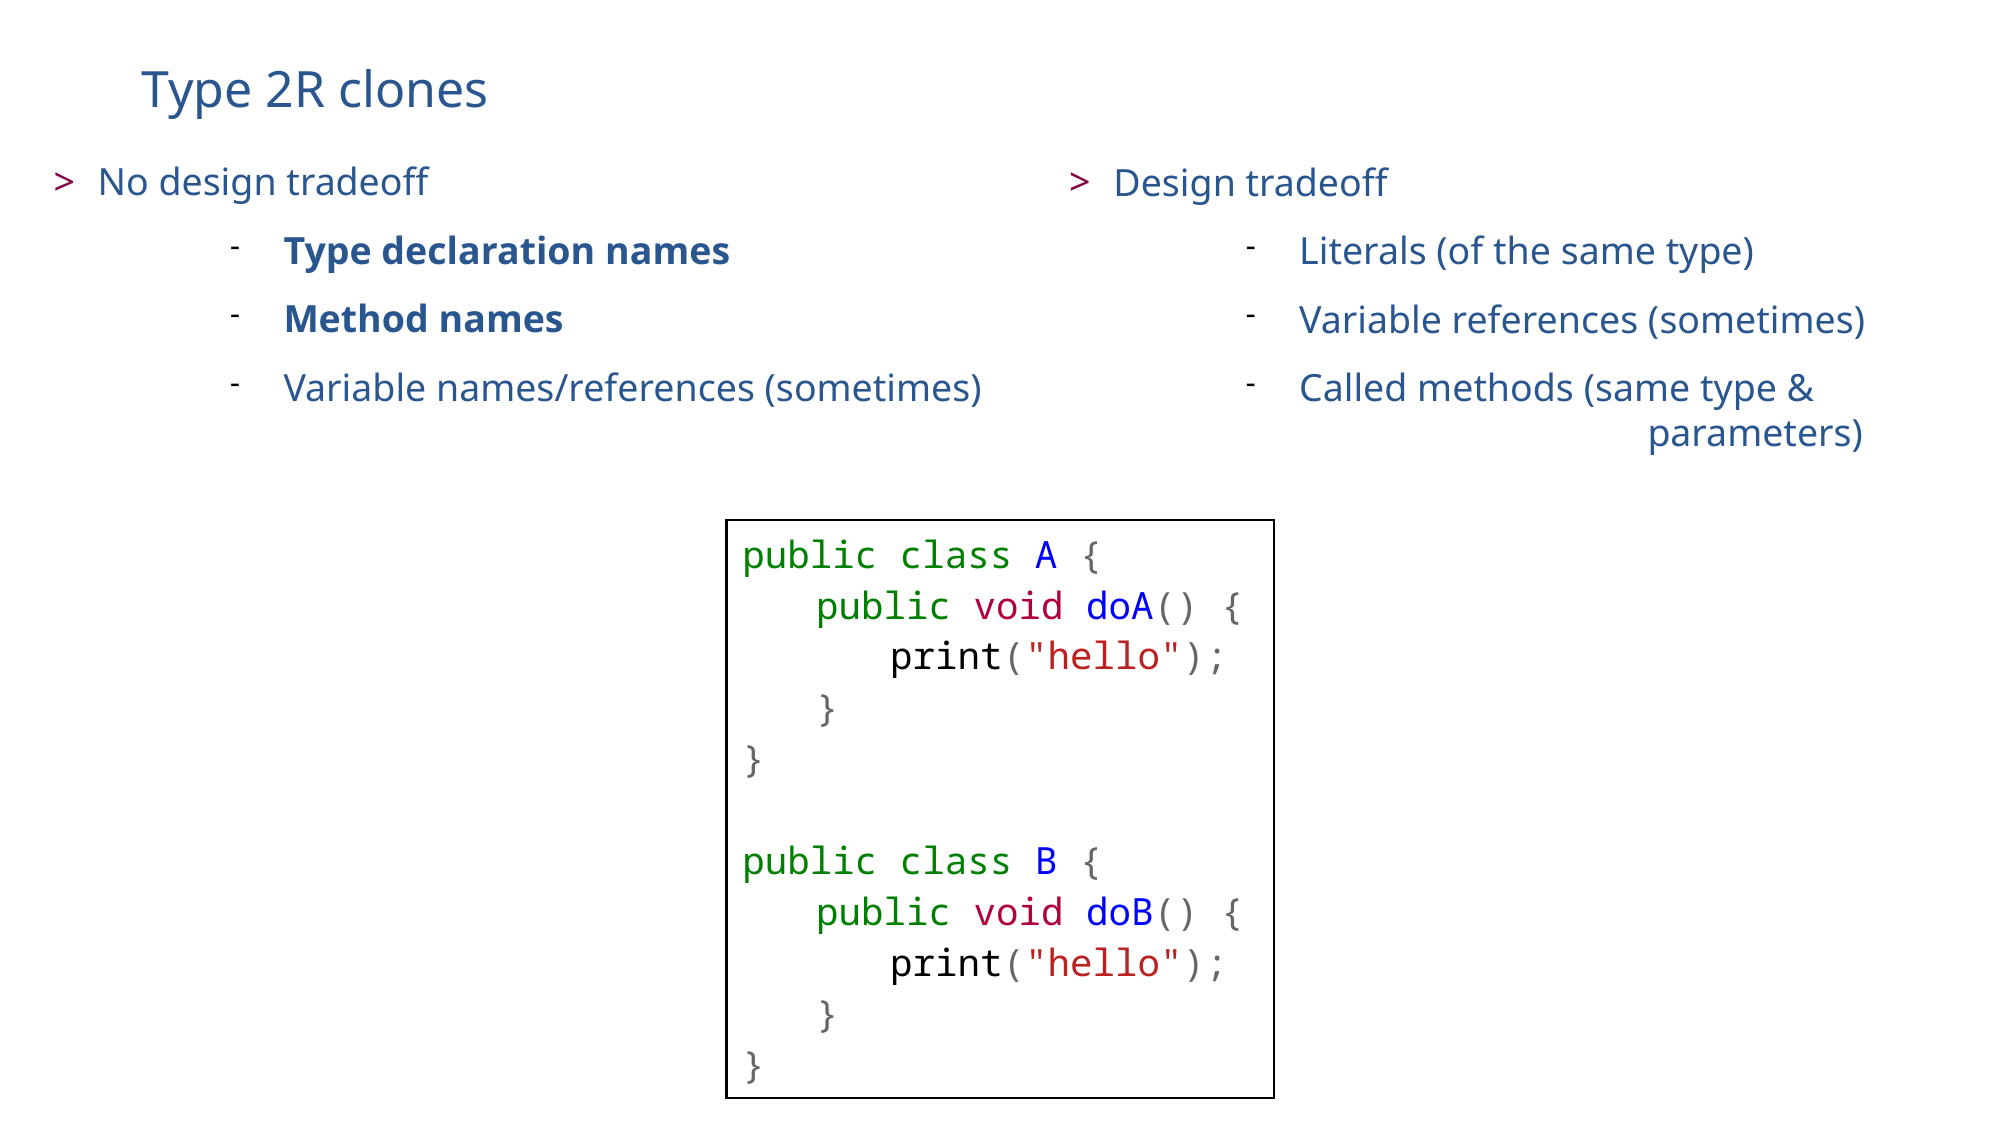

Type 2R clones
No design tradeoff
Type declaration names
Method names
Variable names/references (sometimes)
Design tradeoff
Literals (of the same type)
Variable references (sometimes)
Called methods (same type & 						parameters)
public class A {
	public void doA() {
		print("hello");
	}
}
public class B {
	public void doB() {
		print("hello");
	}
}